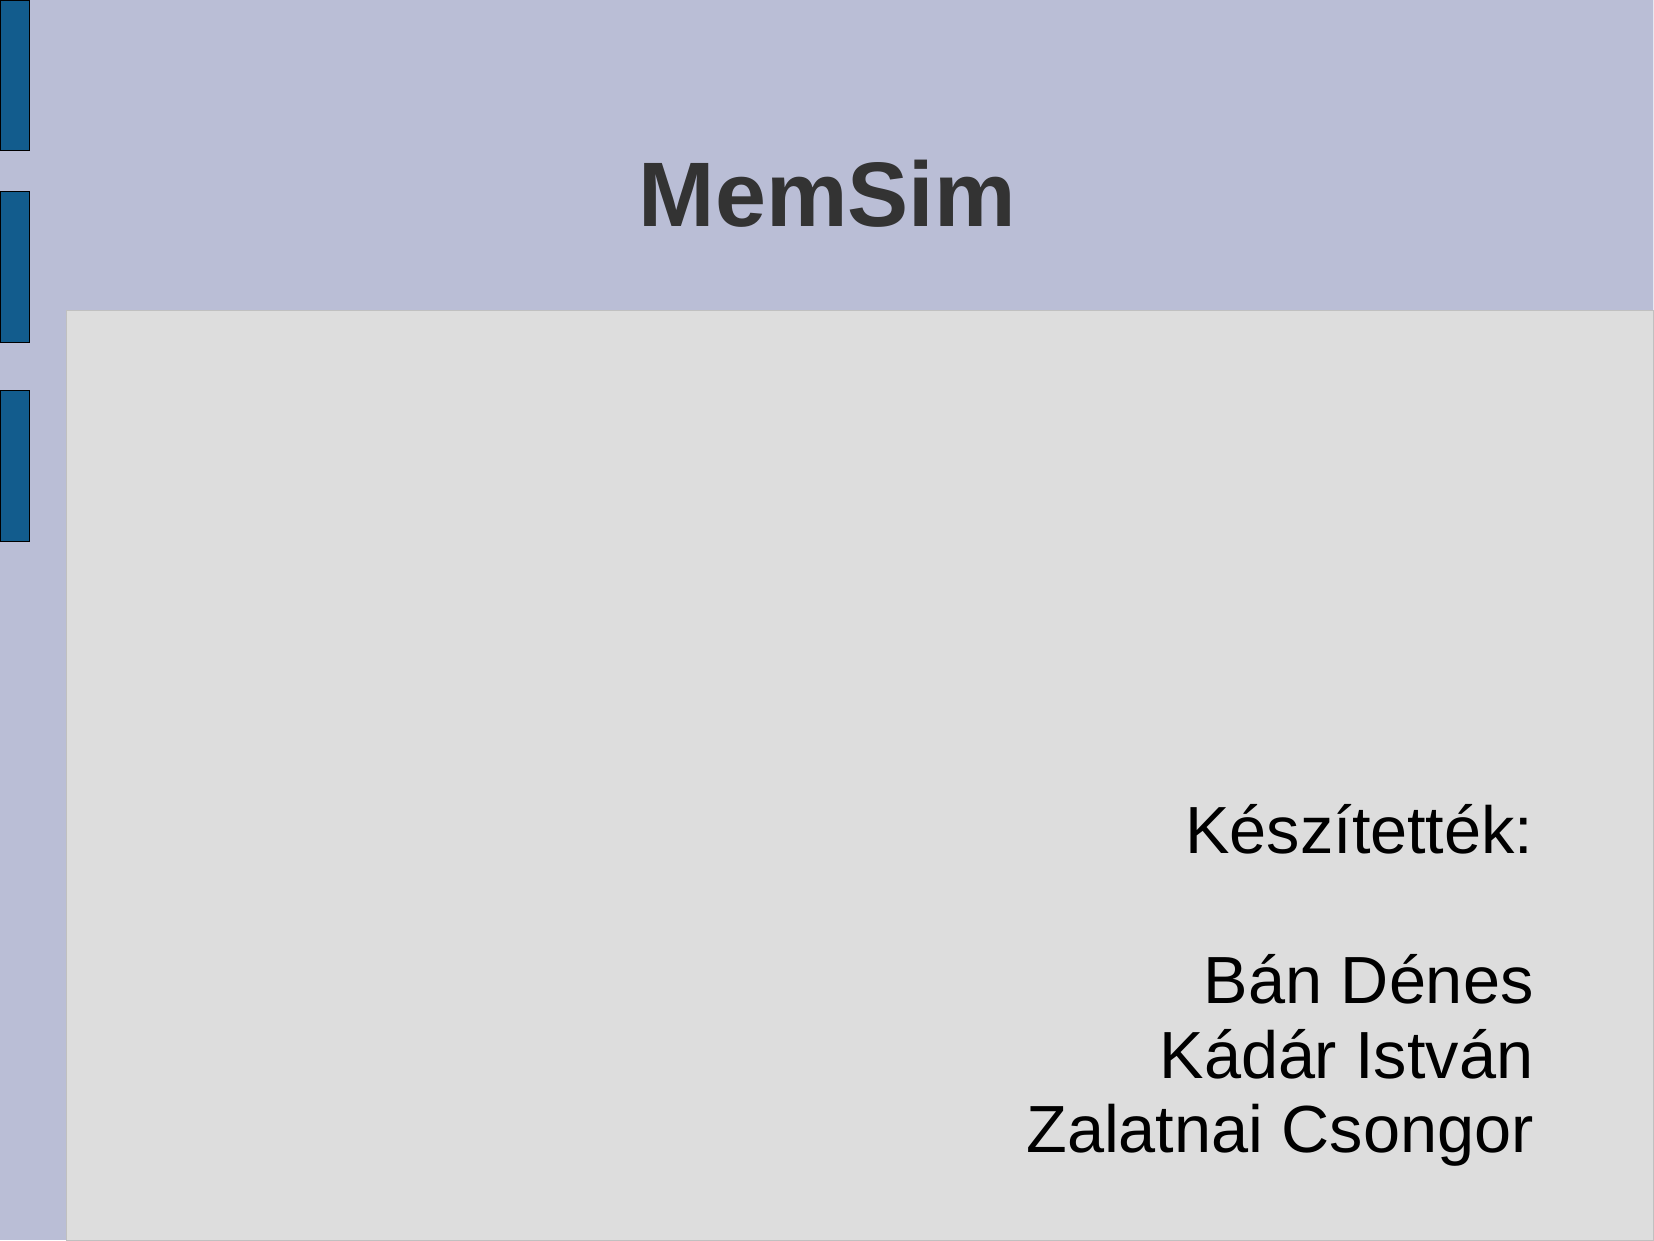

# MemSim
Készítették:
	Bán Dénes
 Kádár István
 Zalatnai Csongor